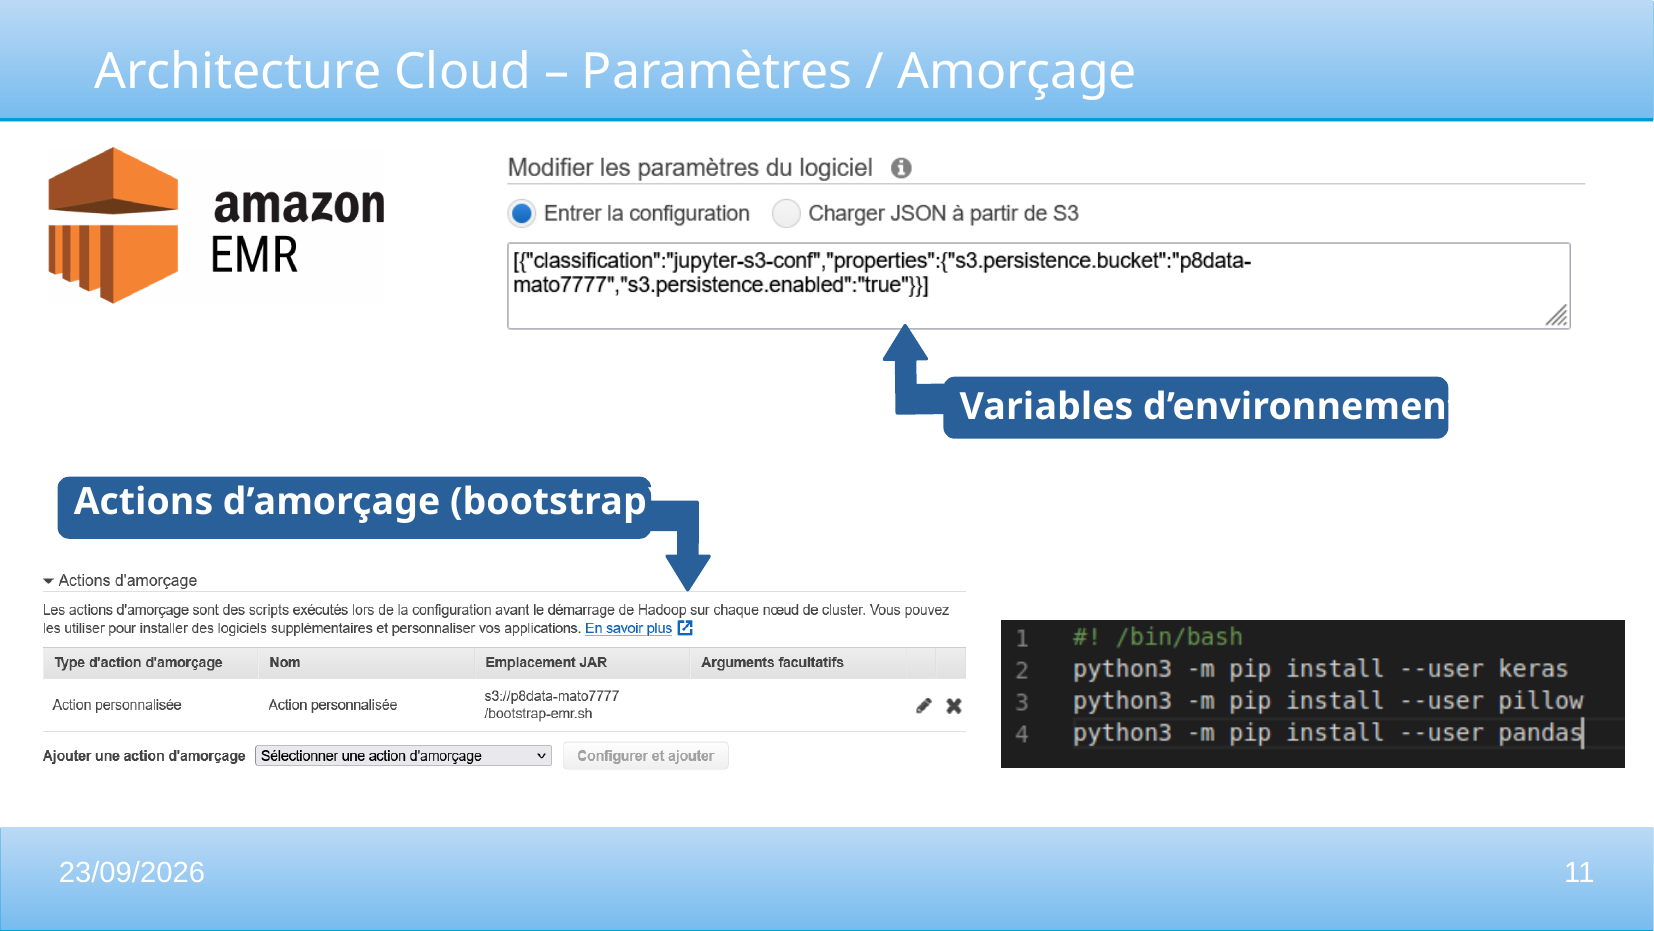

# Architecture Cloud – Paramètres / Amorçage
Variables d’environnement
Actions d’amorçage (bootstrap)
11